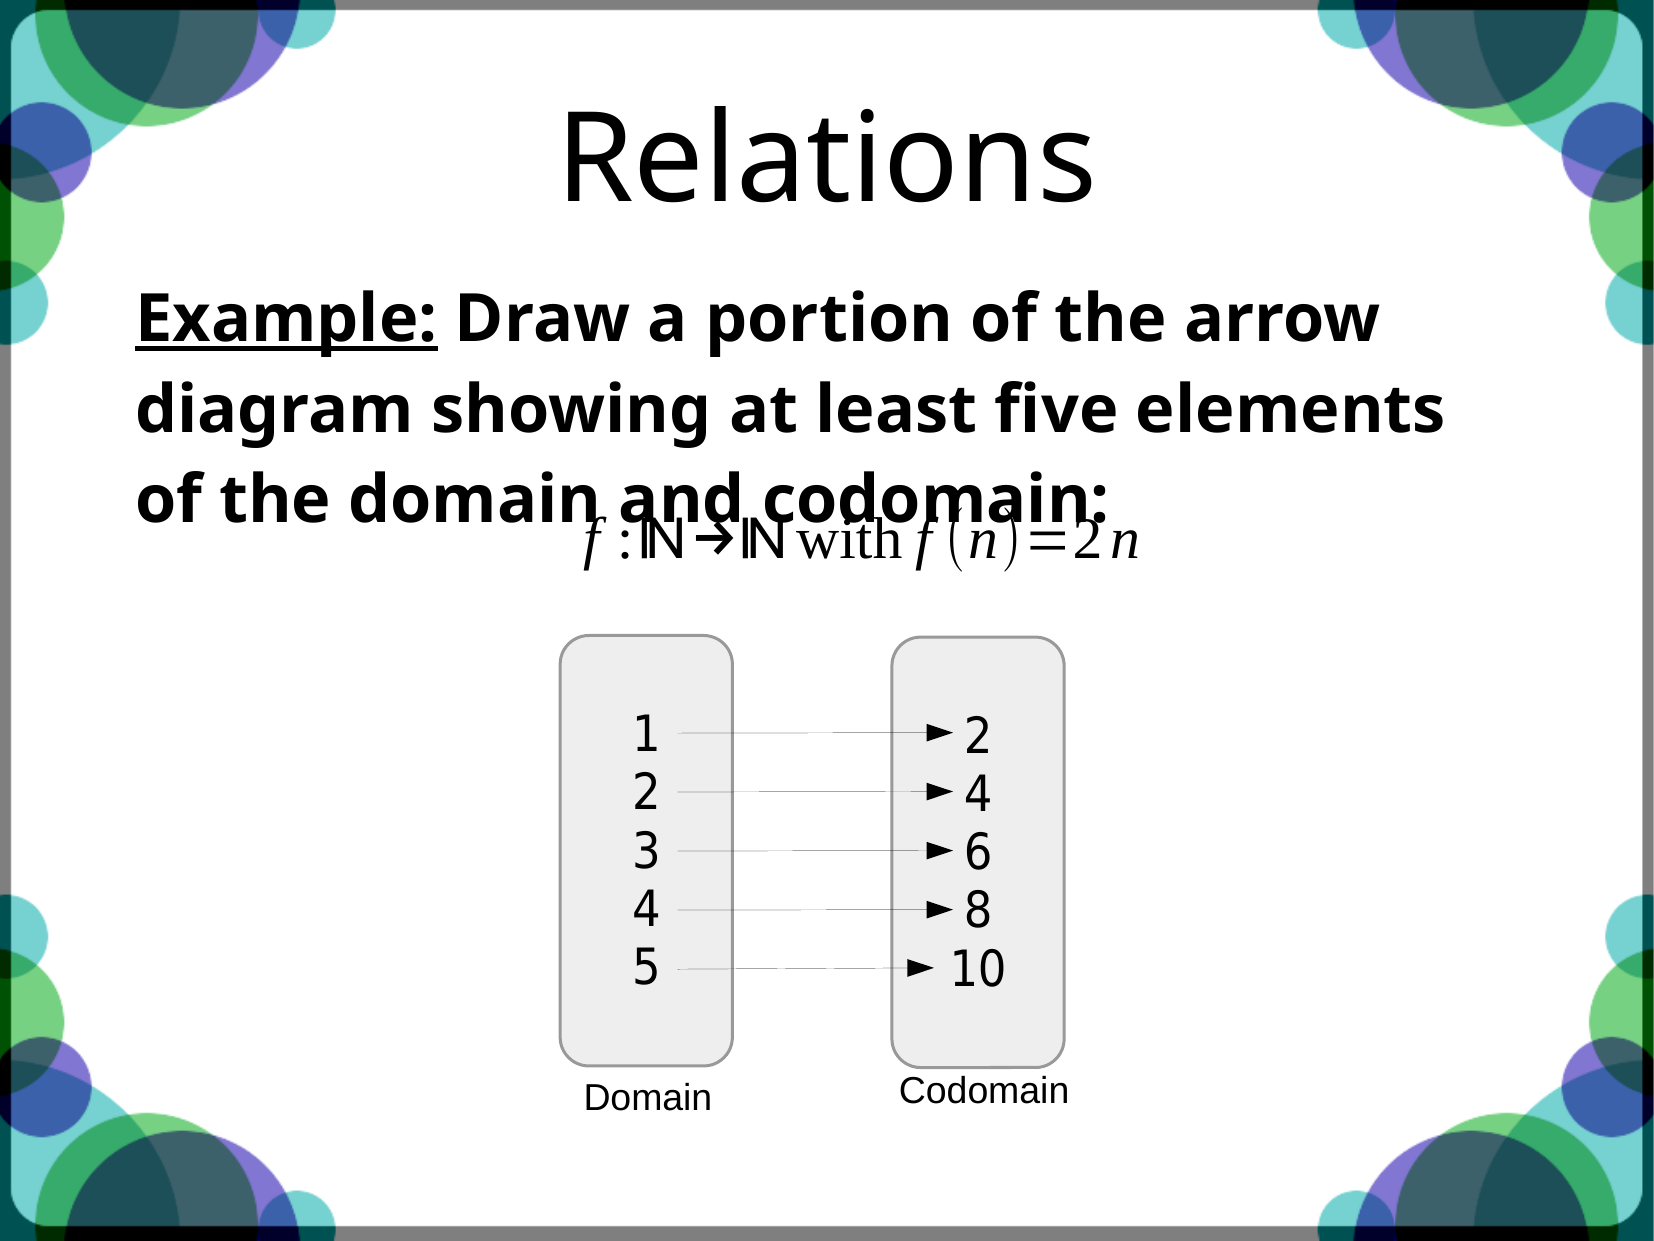

# Relations
Example: Draw a portion of the arrow diagram showing at least five elements of the domain and codomain:
1
2
3
4
5
2
4
6
8
10
Codomain
Domain